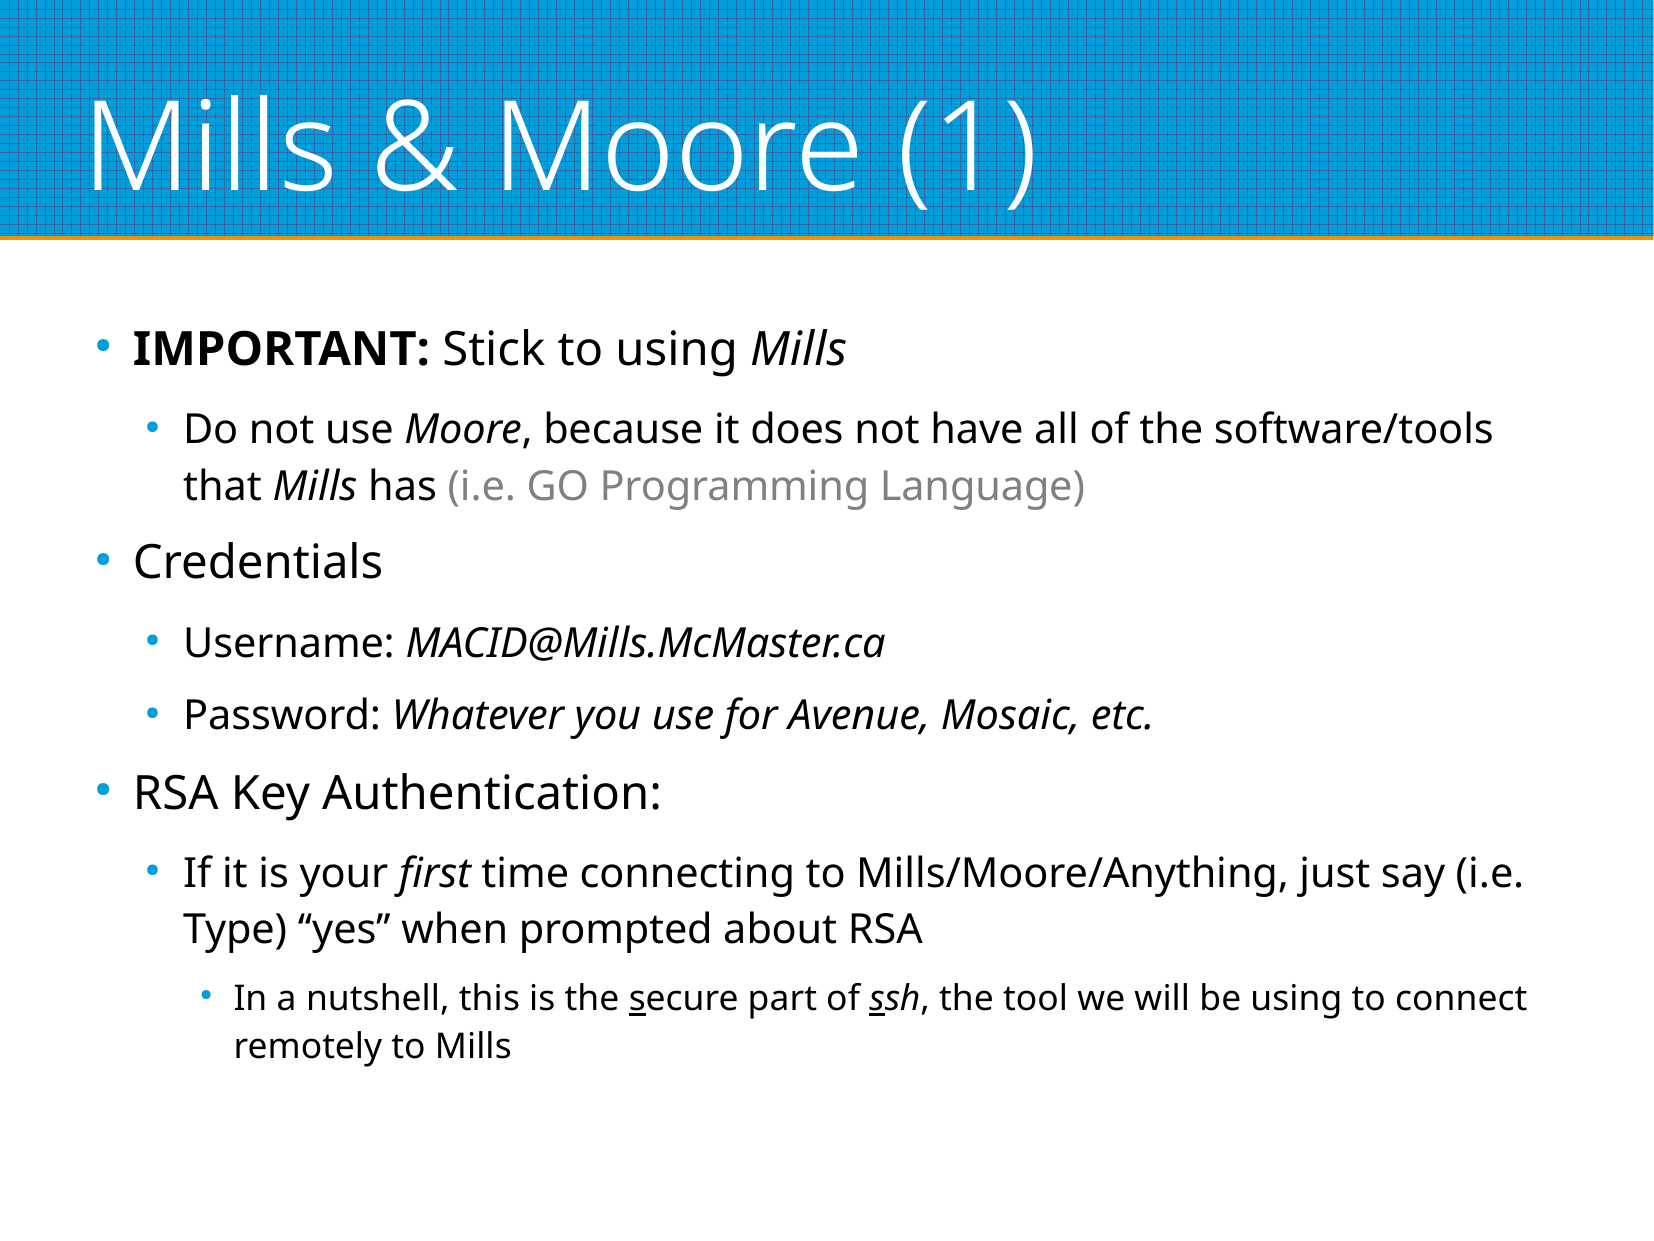

# Mills & Moore (1)
IMPORTANT: Stick to using Mills
Do not use Moore, because it does not have all of the software/tools that Mills has (i.e. GO Programming Language)
Credentials
Username: MACID@Mills.McMaster.ca
Password: Whatever you use for Avenue, Mosaic, etc.
RSA Key Authentication:
If it is your first time connecting to Mills/Moore/Anything, just say (i.e. Type) ‘‘yes’’ when prompted about RSA
In a nutshell, this is the secure part of ssh, the tool we will be using to connect remotely to Mills